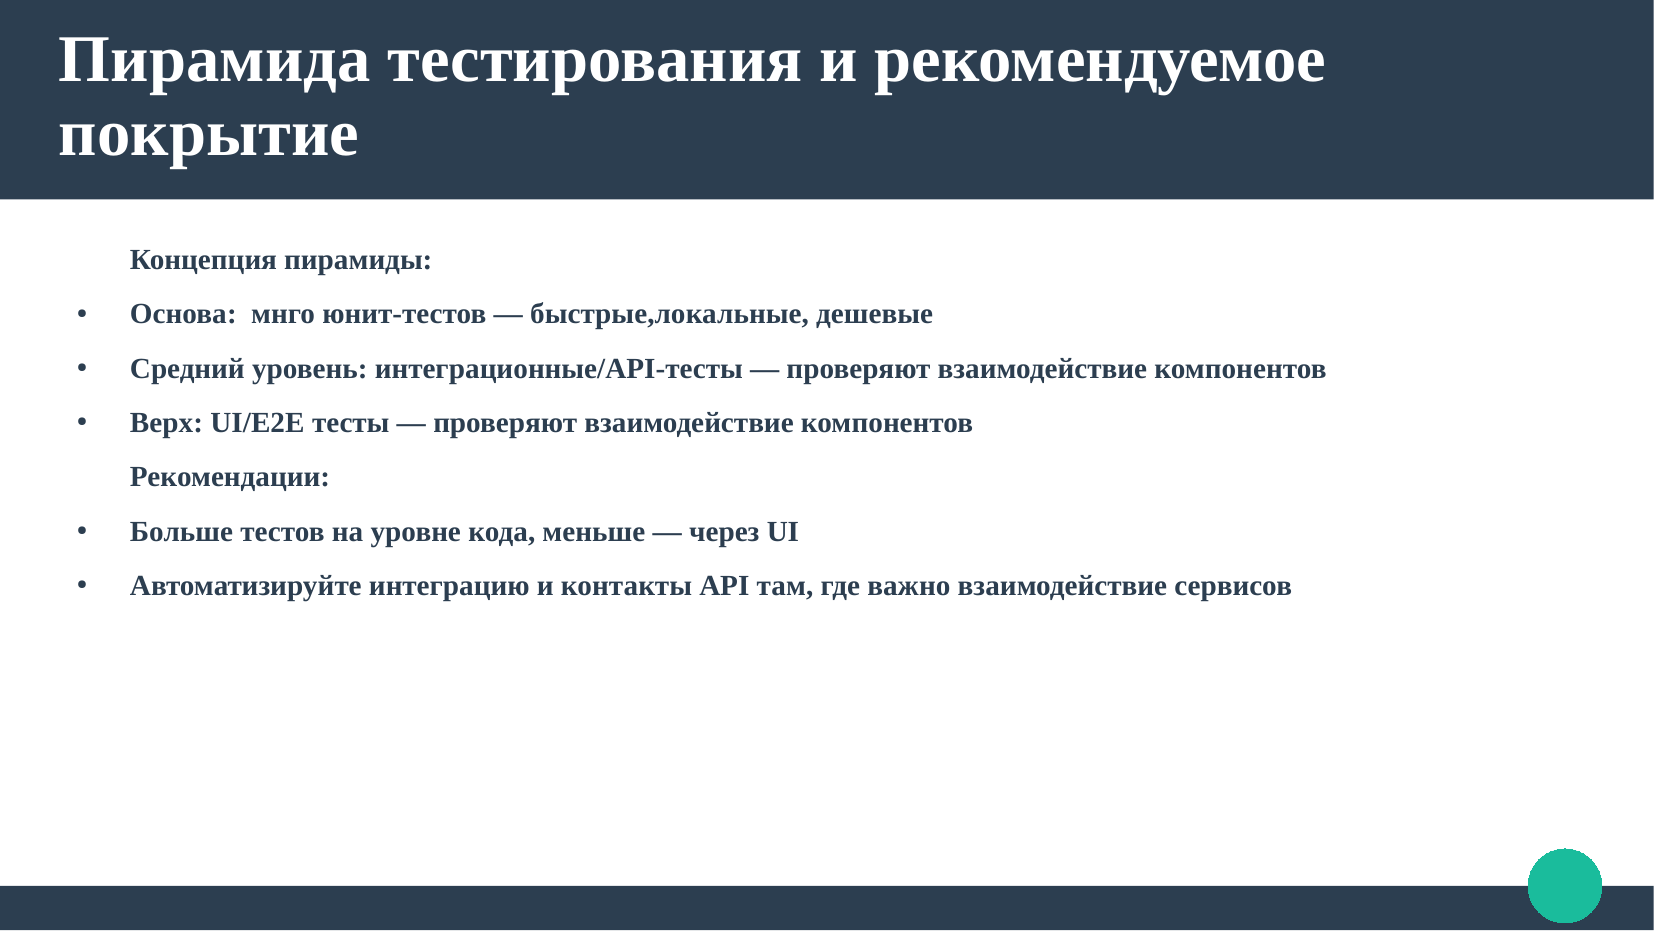

# Пирамида тестирования и рекомендуемое покрытие
Концепция пирамиды:
Основа: мнго юнит-тестов — быстрые,локальные, дешевые
Средний уровень: интеграционные/API-тесты — проверяют взаимодействие компонентов
Верх: UI/E2E тесты — проверяют взаимодействие компонентов
Рекомендации:
Больше тестов на уровне кода, меньше — через UI
Автоматизируйте интеграцию и контакты API там, где важно взаимодействие сервисов